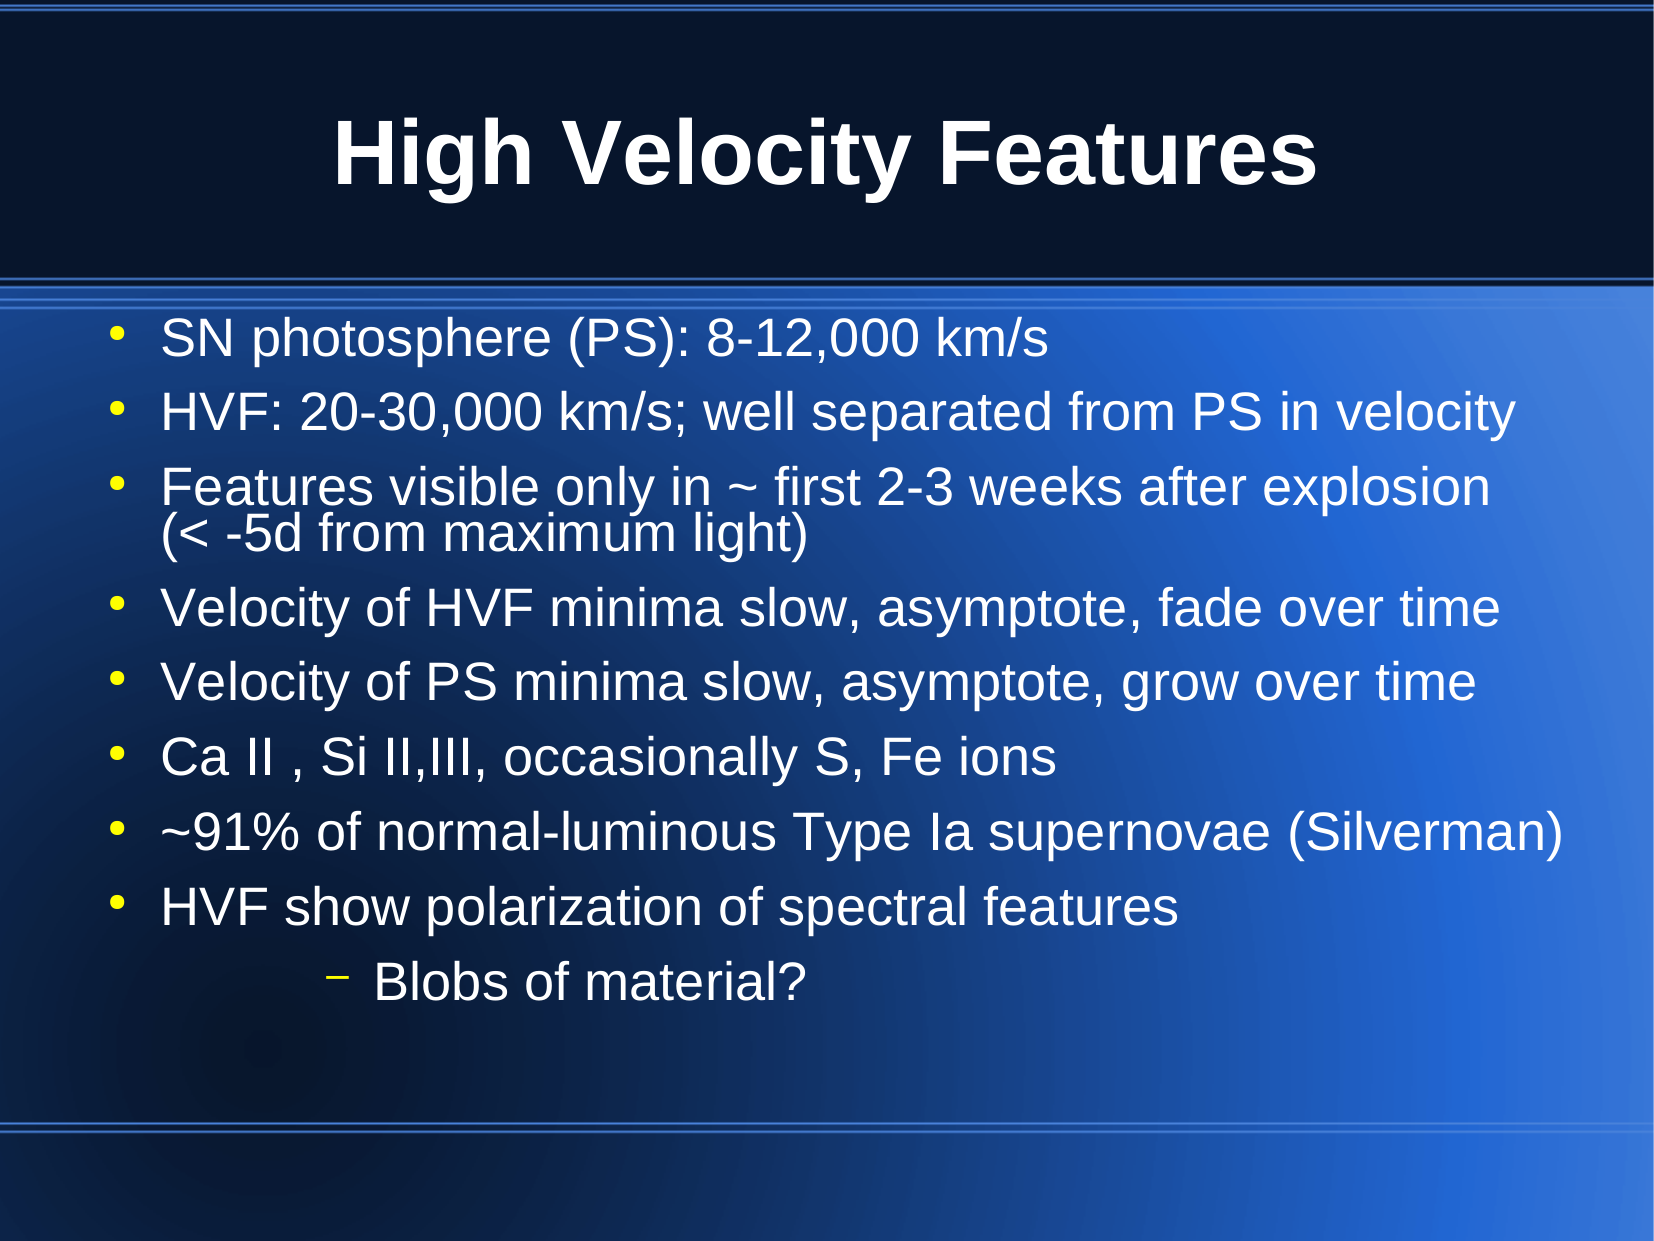

# High Velocity Features
SN photosphere (PS): 8-12,000 km/s
HVF: 20-30,000 km/s; well separated from PS in velocity
Features visible only in ~ first 2-3 weeks after explosion (< -5d from maximum light)
Velocity of HVF minima slow, asymptote, fade over time
Velocity of PS minima slow, asymptote, grow over time
Ca II , Si II,III, occasionally S, Fe ions
~91% of normal-luminous Type Ia supernovae (Silverman)
HVF show polarization of spectral features
Blobs of material?